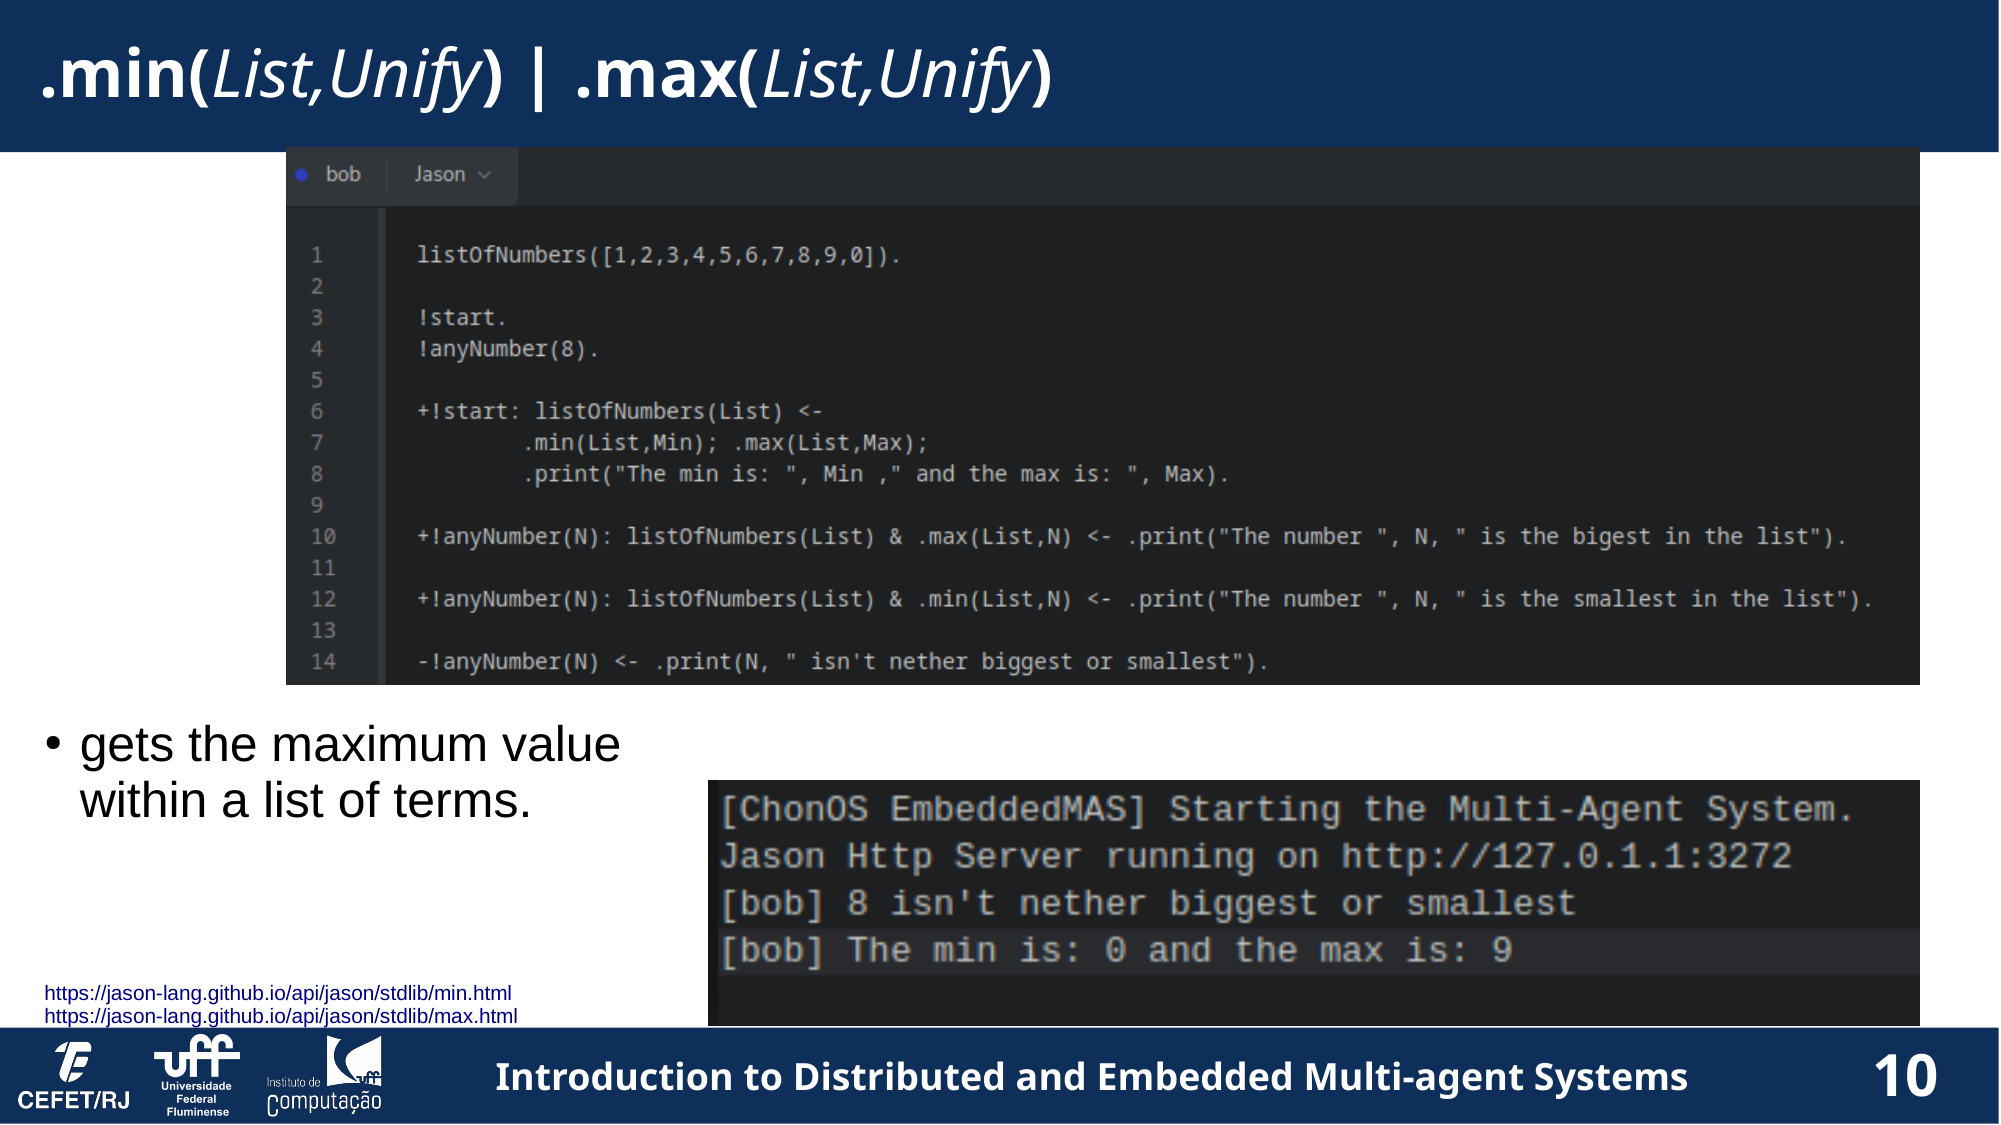

.min(List,Unify) | .max(List,Unify)
gets the maximum value within a list of terms.
https://jason-lang.github.io/api/jason/stdlib/min.html
https://jason-lang.github.io/api/jason/stdlib/max.html